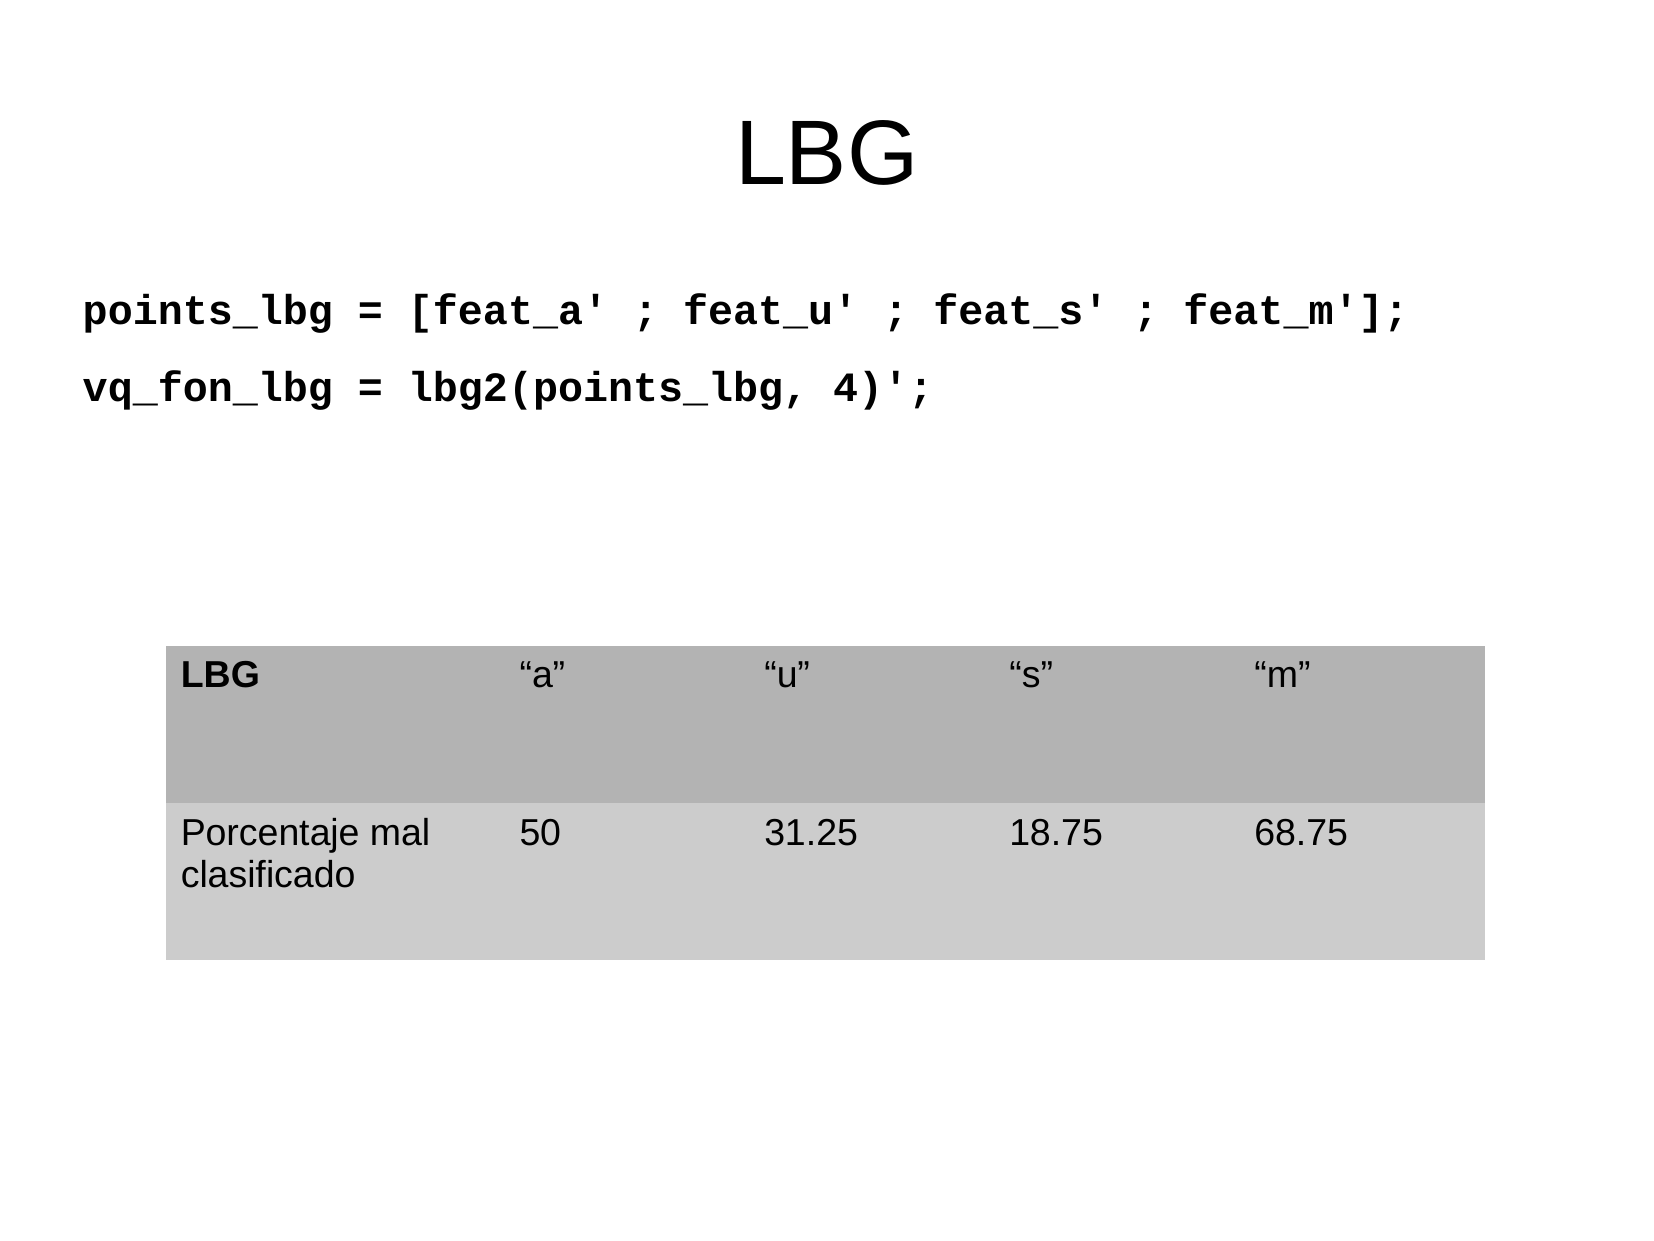

# LBG
points_lbg = [feat_a' ; feat_u' ; feat_s' ; feat_m'];
vq_fon_lbg = lbg2(points_lbg, 4)';
| LBG | “a” | “u” | “s” | “m” |
| --- | --- | --- | --- | --- |
| Porcentaje mal clasificado | 50 | 31.25 | 18.75 | 68.75 |